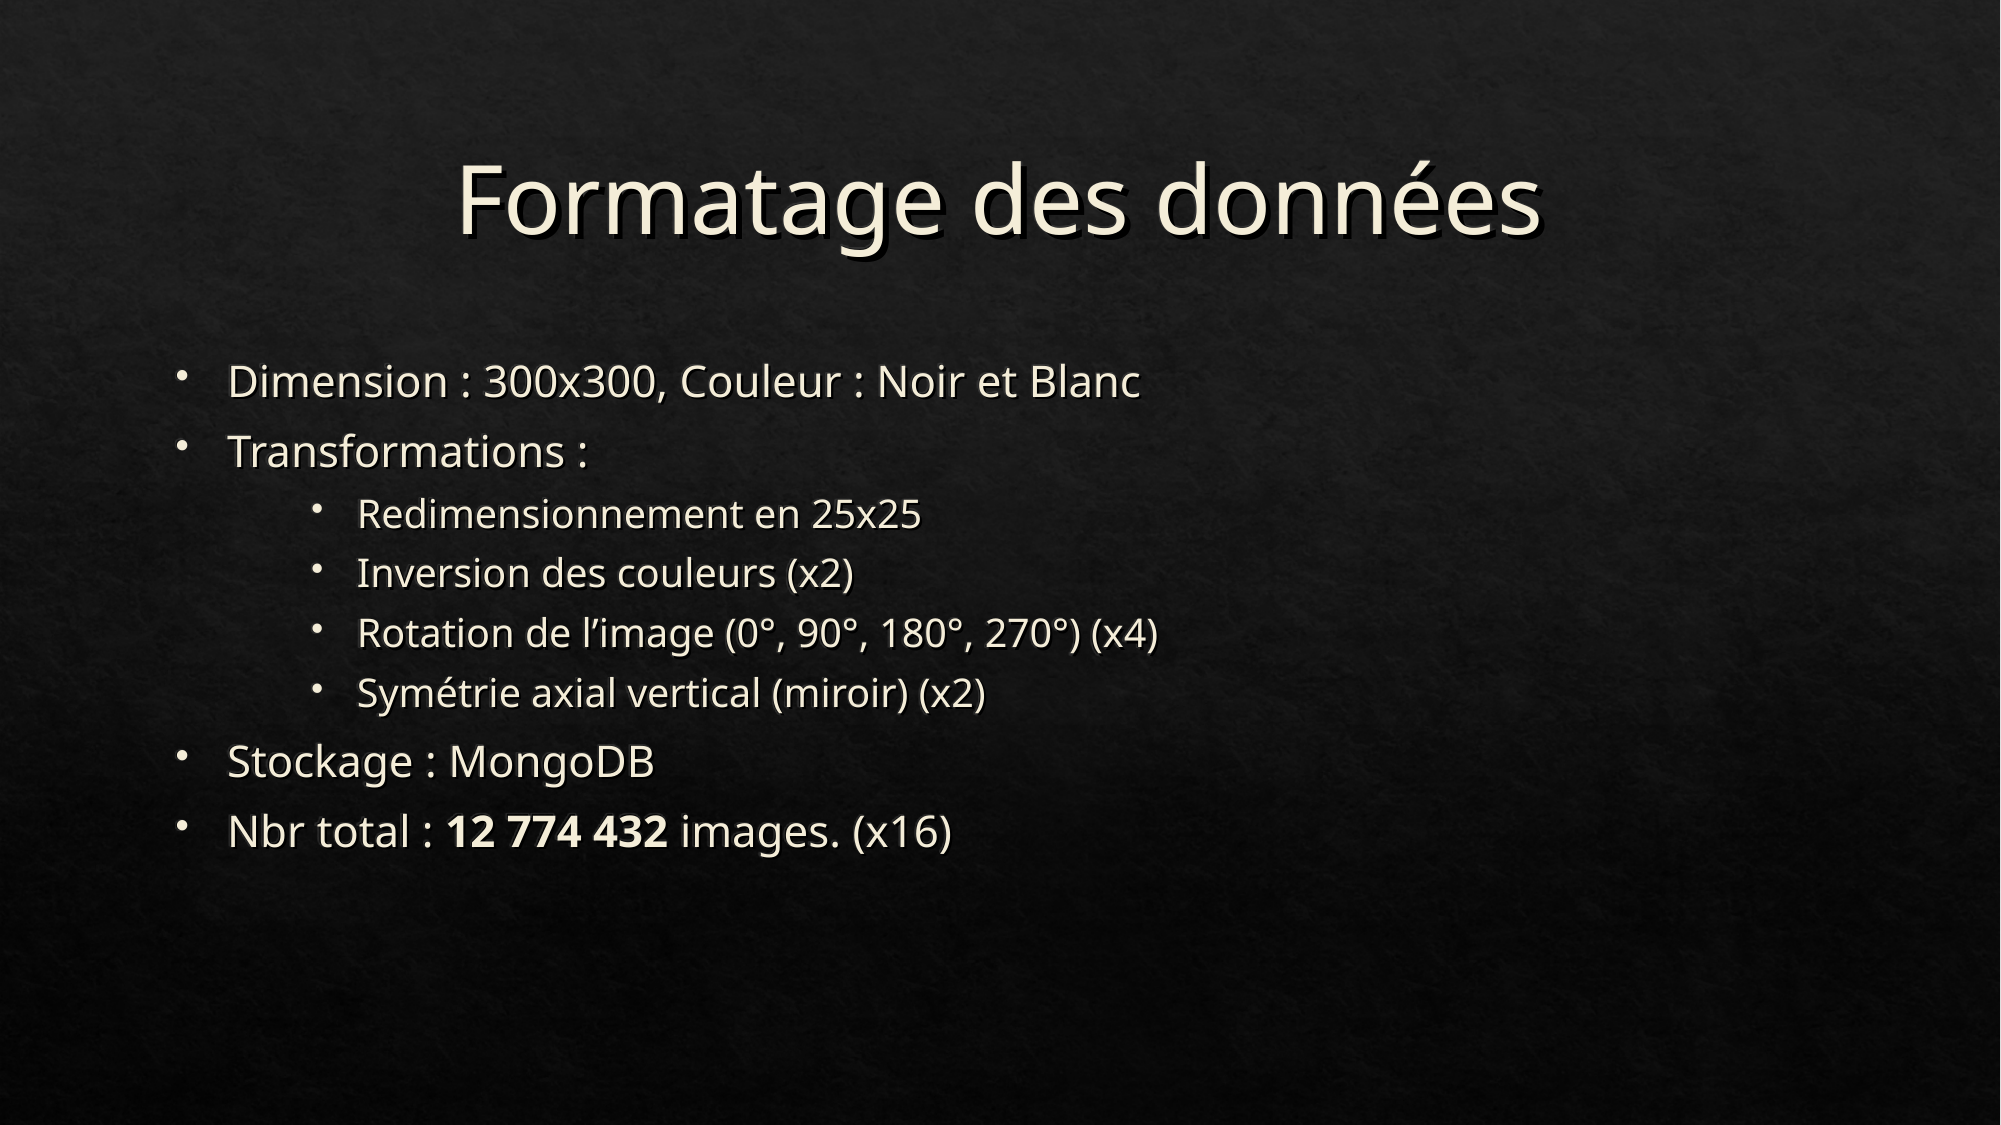

# Formatage des données
Dimension : 300x300, Couleur : Noir et Blanc
Transformations :
Redimensionnement en 25x25
Inversion des couleurs (x2)
Rotation de l’image (0°, 90°, 180°, 270°) (x4)
Symétrie axial vertical (miroir) (x2)
Stockage : MongoDB
Nbr total : 12 774 432 images. (x16)